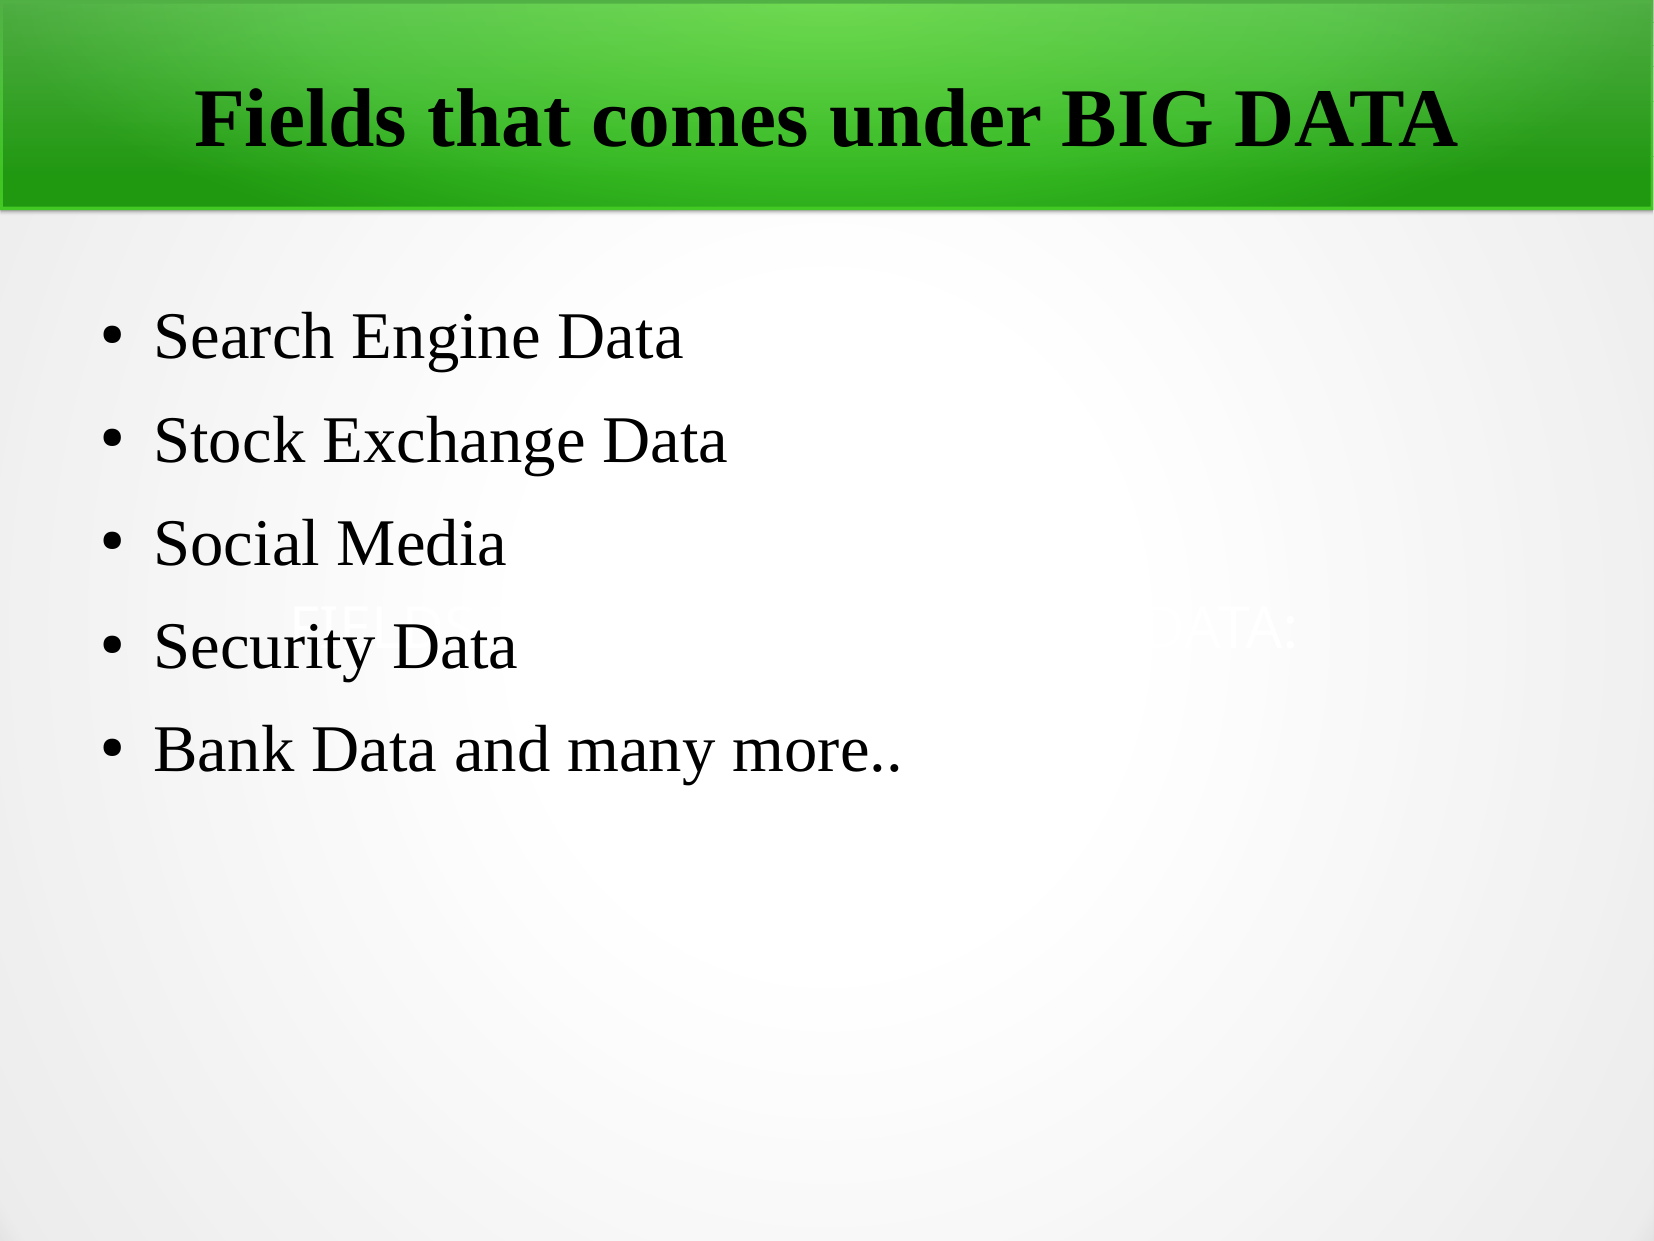

# Fields that comes under BIG DATA
Search Engine Data
Stock Exchange Data
Social Media
Security Data
Bank Data and many more..
FIELDS THAT COME UNDER BIGDATA: